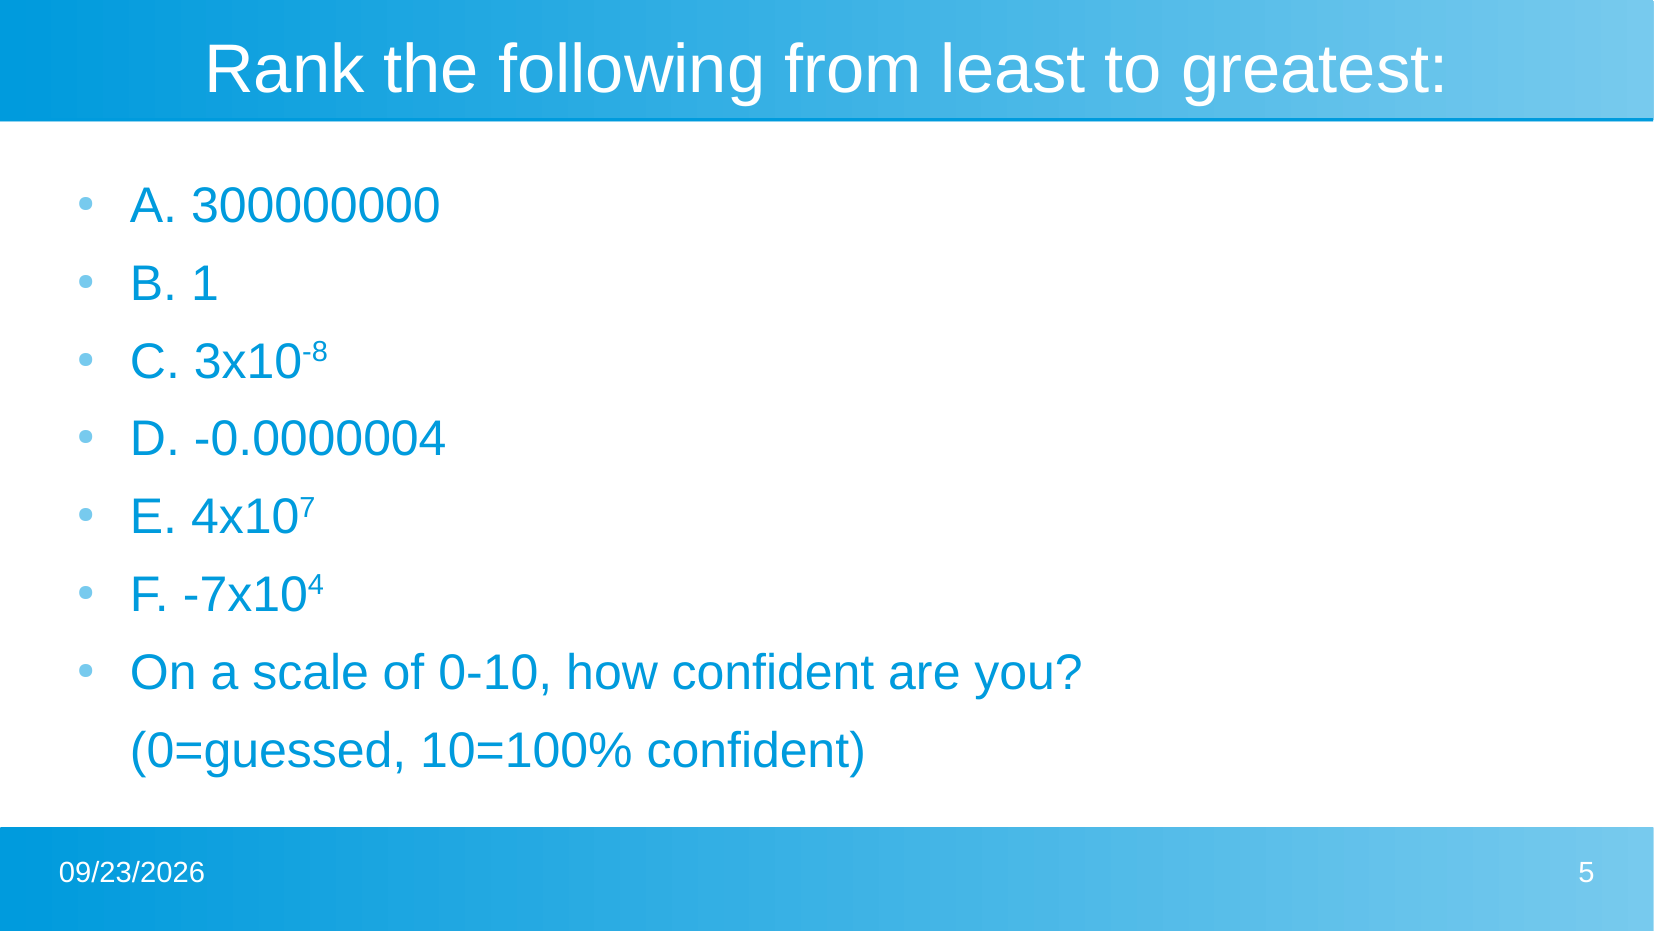

# Rank the following from least to greatest:
A. 300000000
B. 1
C. 3x10-8
D. -0.0000004
E. 4x107
F. -7x104
On a scale of 0-10, how confident are you?
(0=guessed, 10=100% confident)
5